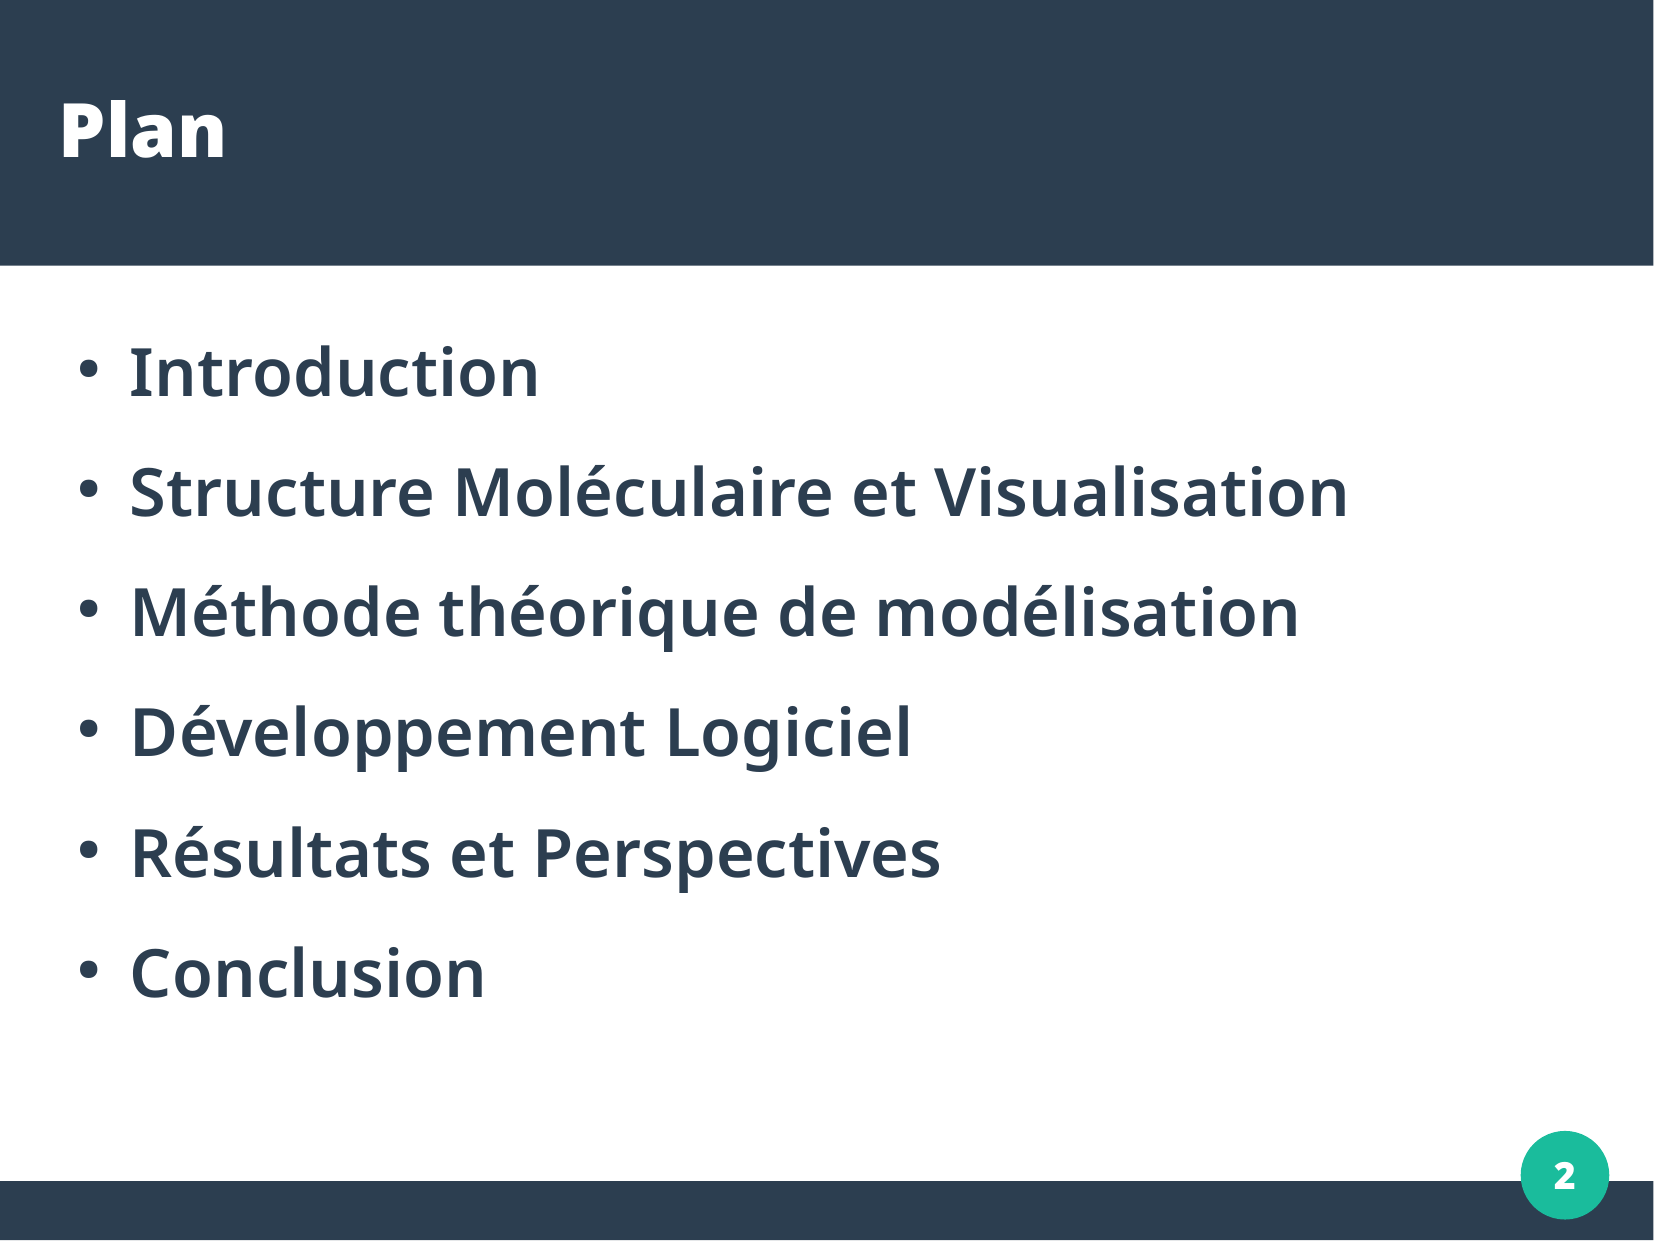

# Plan
Introduction
Structure Moléculaire et Visualisation
Méthode théorique de modélisation
Développement Logiciel
Résultats et Perspectives
Conclusion
2